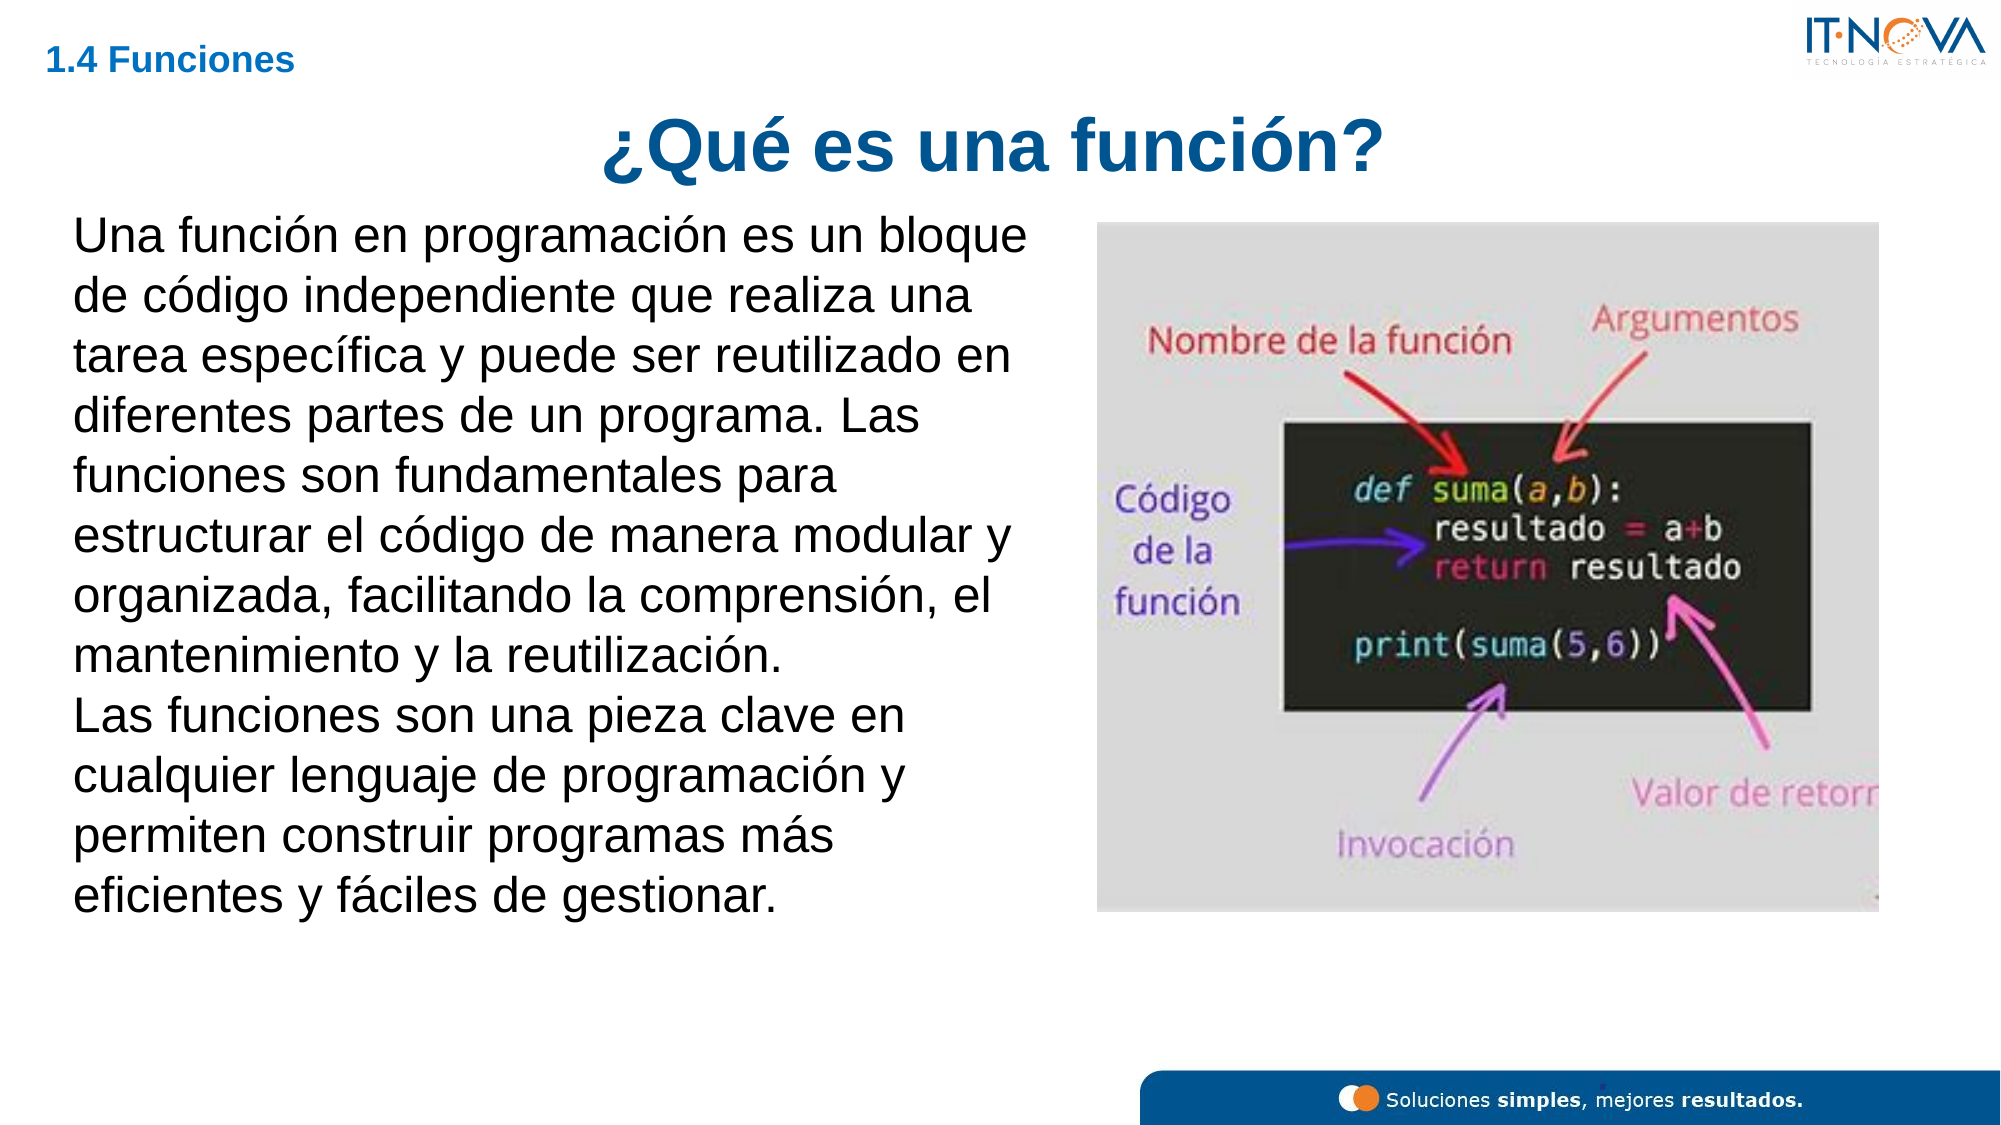

1.4 Funciones
¿Qué es una función?
Una función en programación es un bloque de código independiente que realiza una tarea específica y puede ser reutilizado en diferentes partes de un programa. Las funciones son fundamentales para estructurar el código de manera modular y organizada, facilitando la comprensión, el mantenimiento y la reutilización.
Las funciones son una pieza clave en cualquier lenguaje de programación y permiten construir programas más eficientes y fáciles de gestionar.